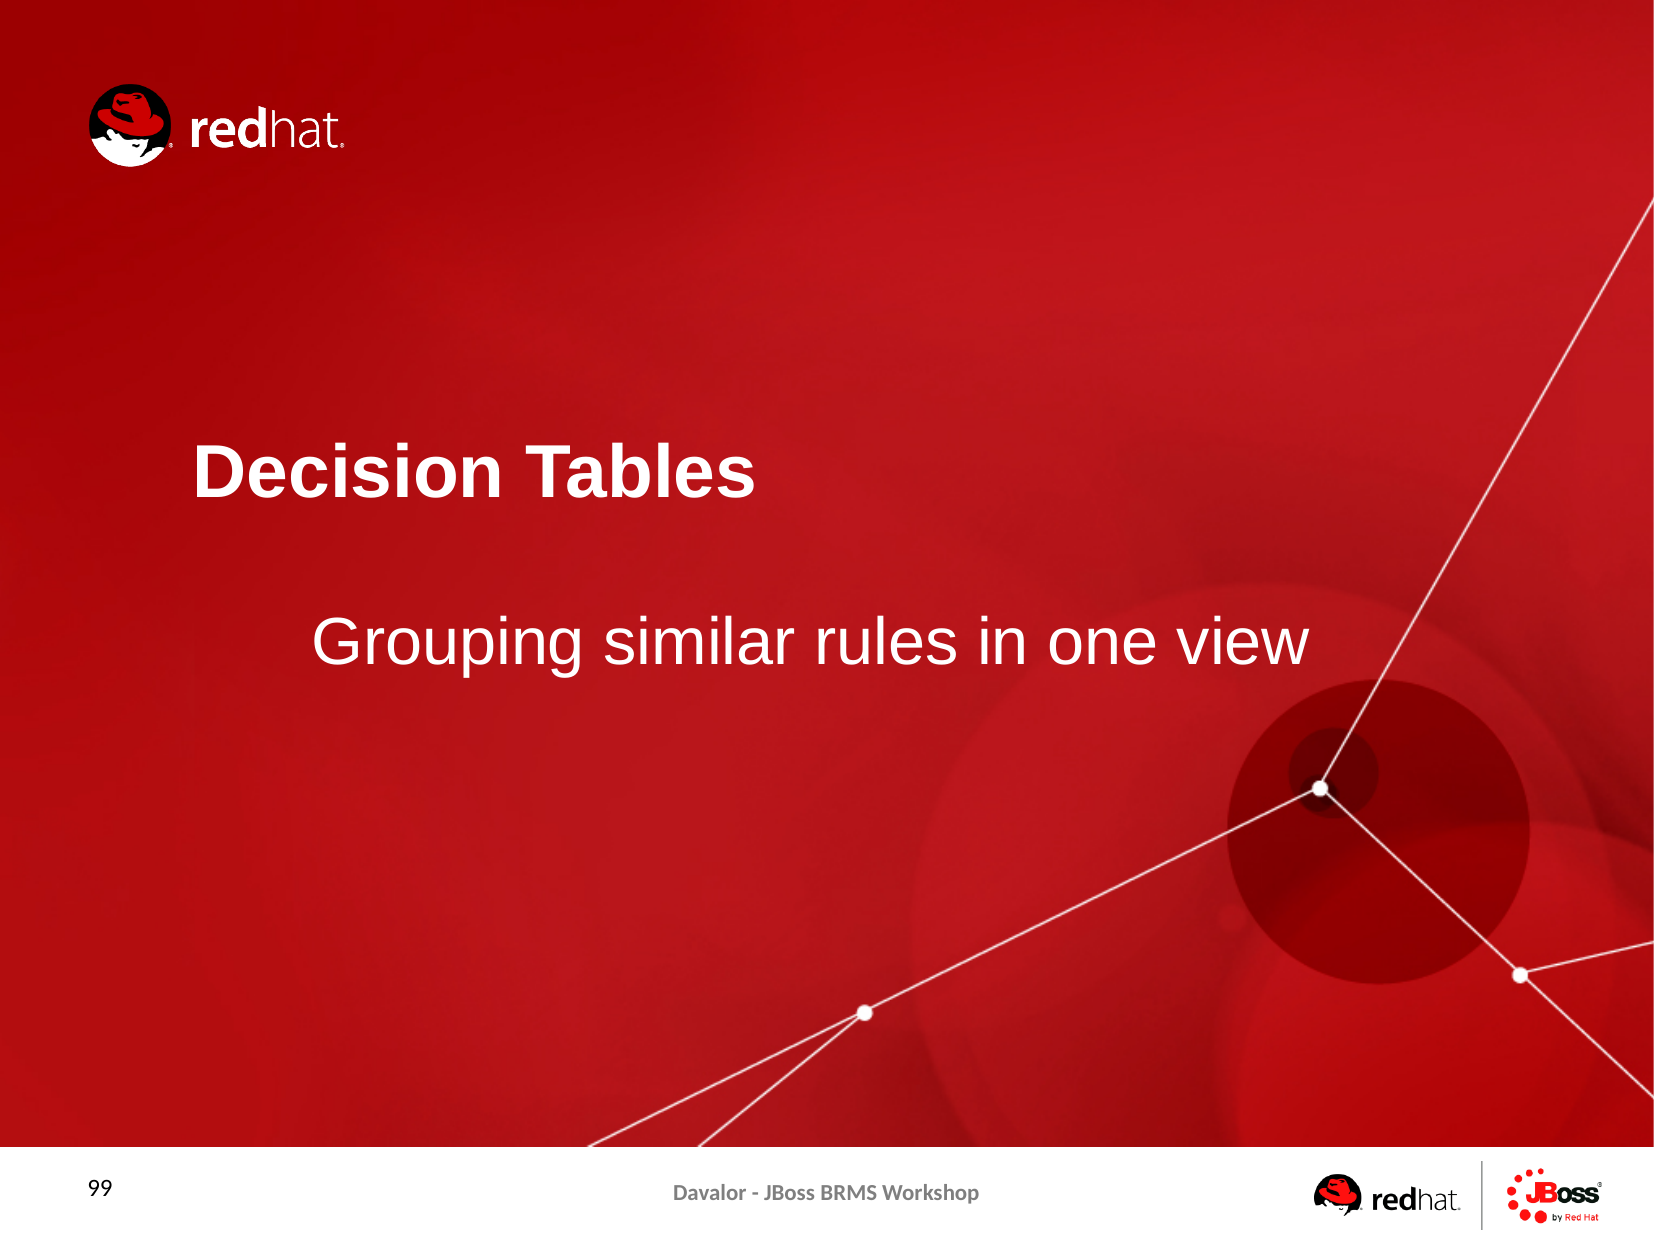

Decision Tables
	Grouping similar rules in one view